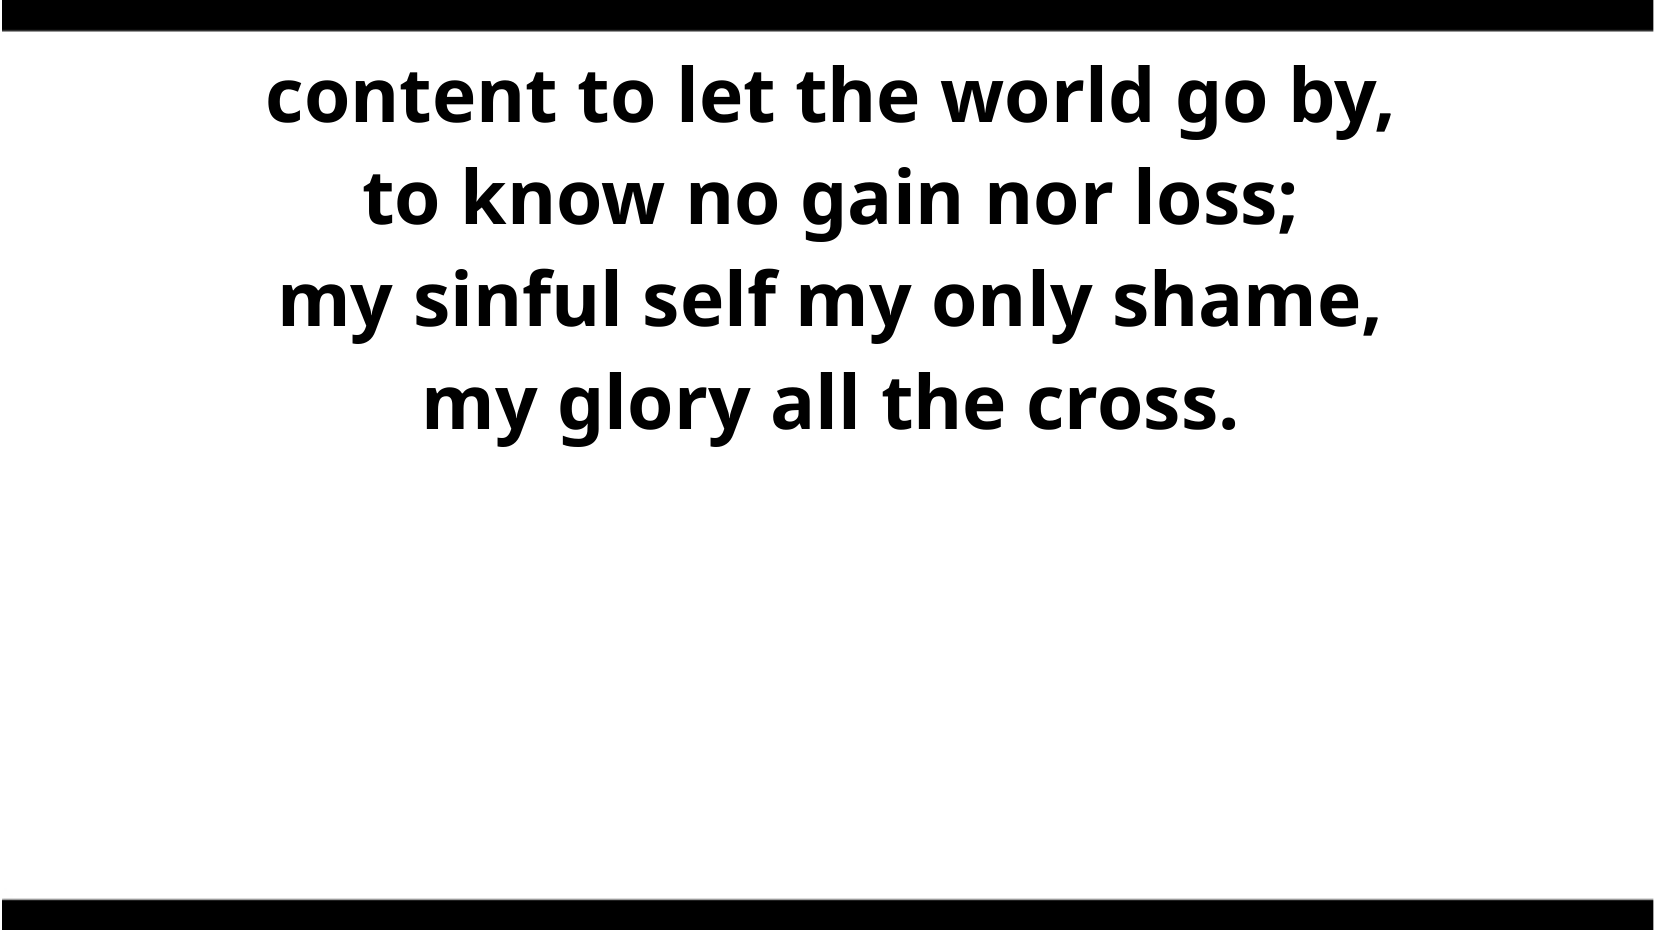

content to let the world go by,
to know no gain nor loss;
my sinful self my only shame,
my glory all the cross.